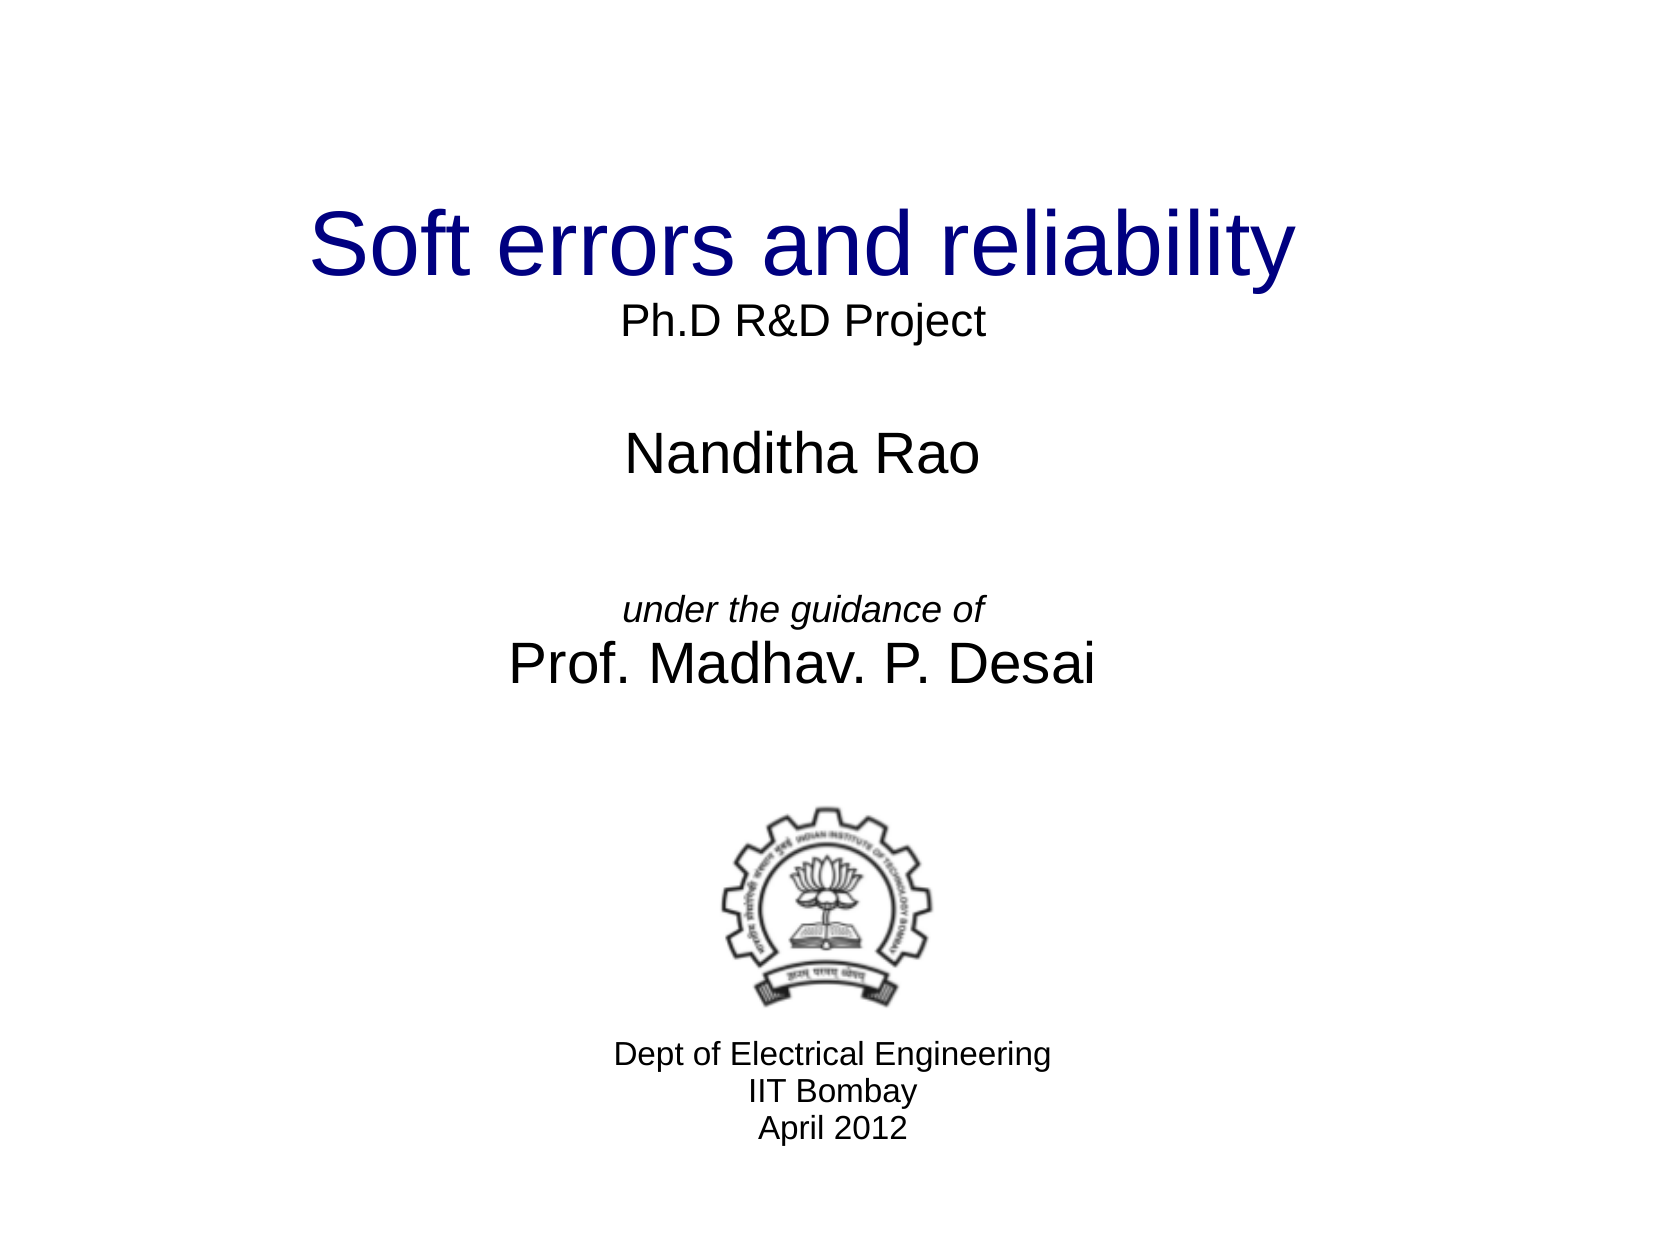

# Soft errors and reliability Ph.D R&D Project Nanditha Rao under the guidance of Prof. Madhav. P. Desai
Dept of Electrical Engineering
IIT Bombay
April 2012